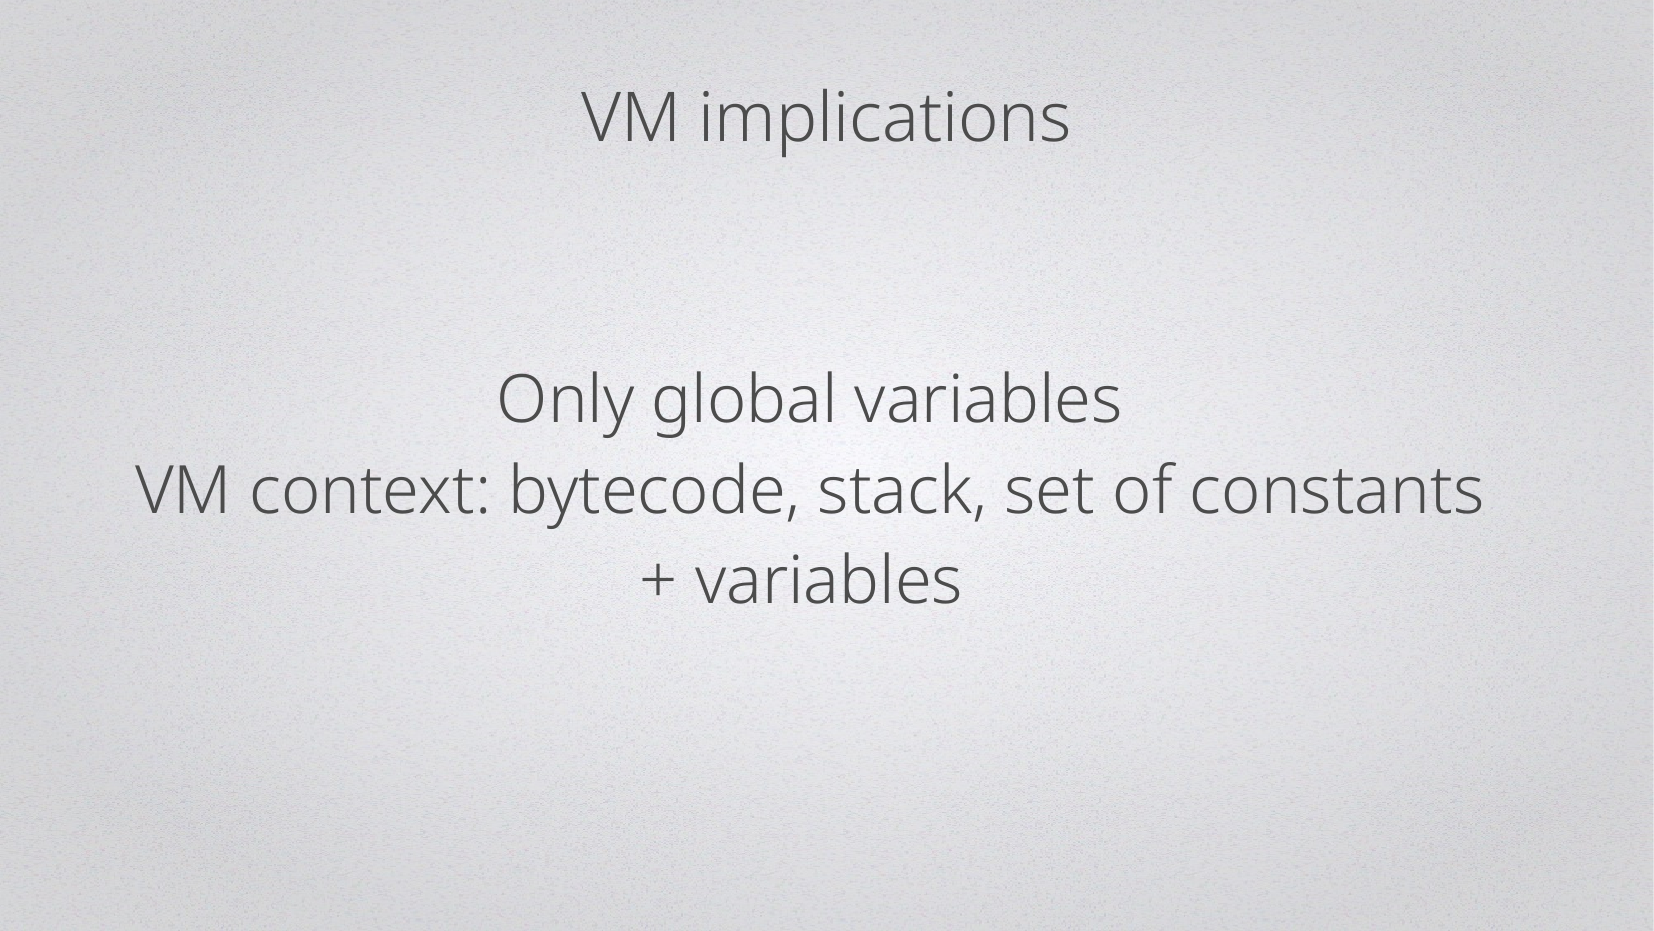

# VM implications
Only global variables
VM context: bytecode, stack, set of constants
+ variables